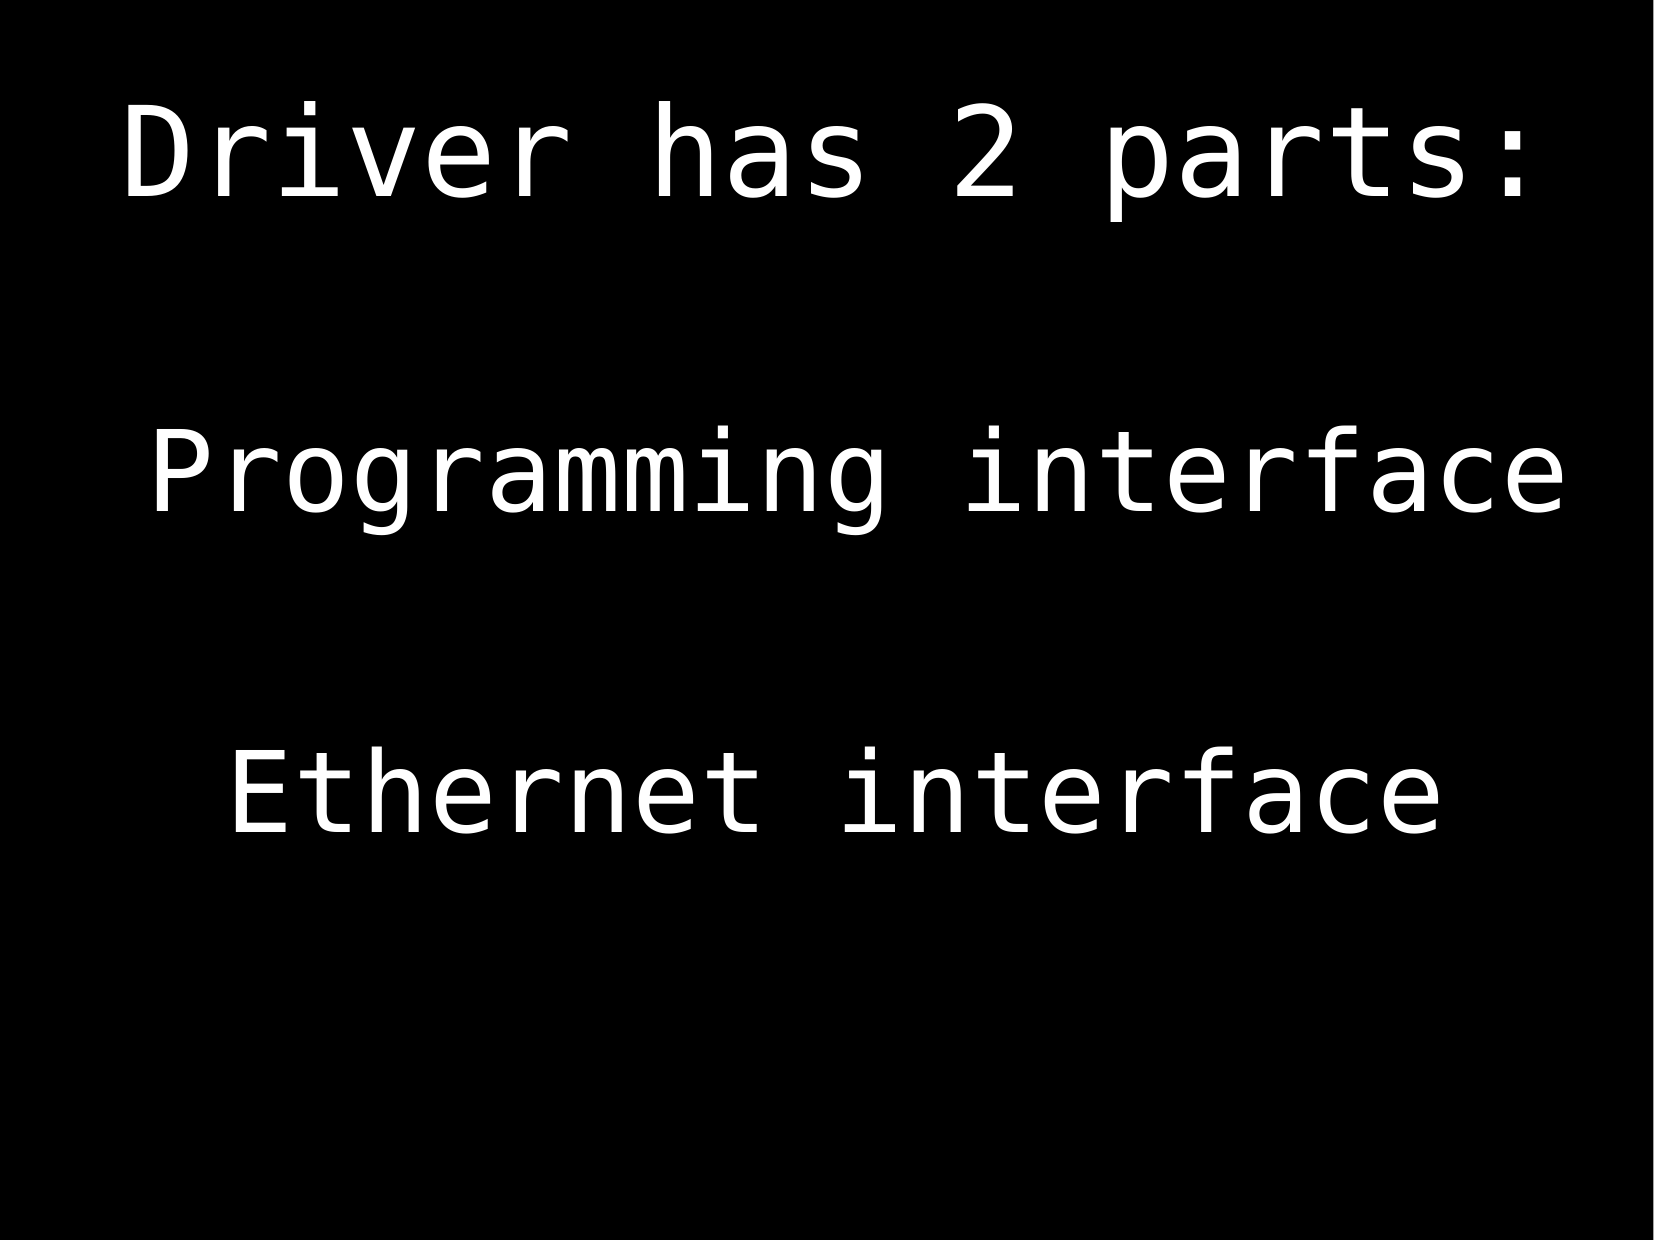

# Driver has 2 parts:
 Programming interface
Ethernet interface